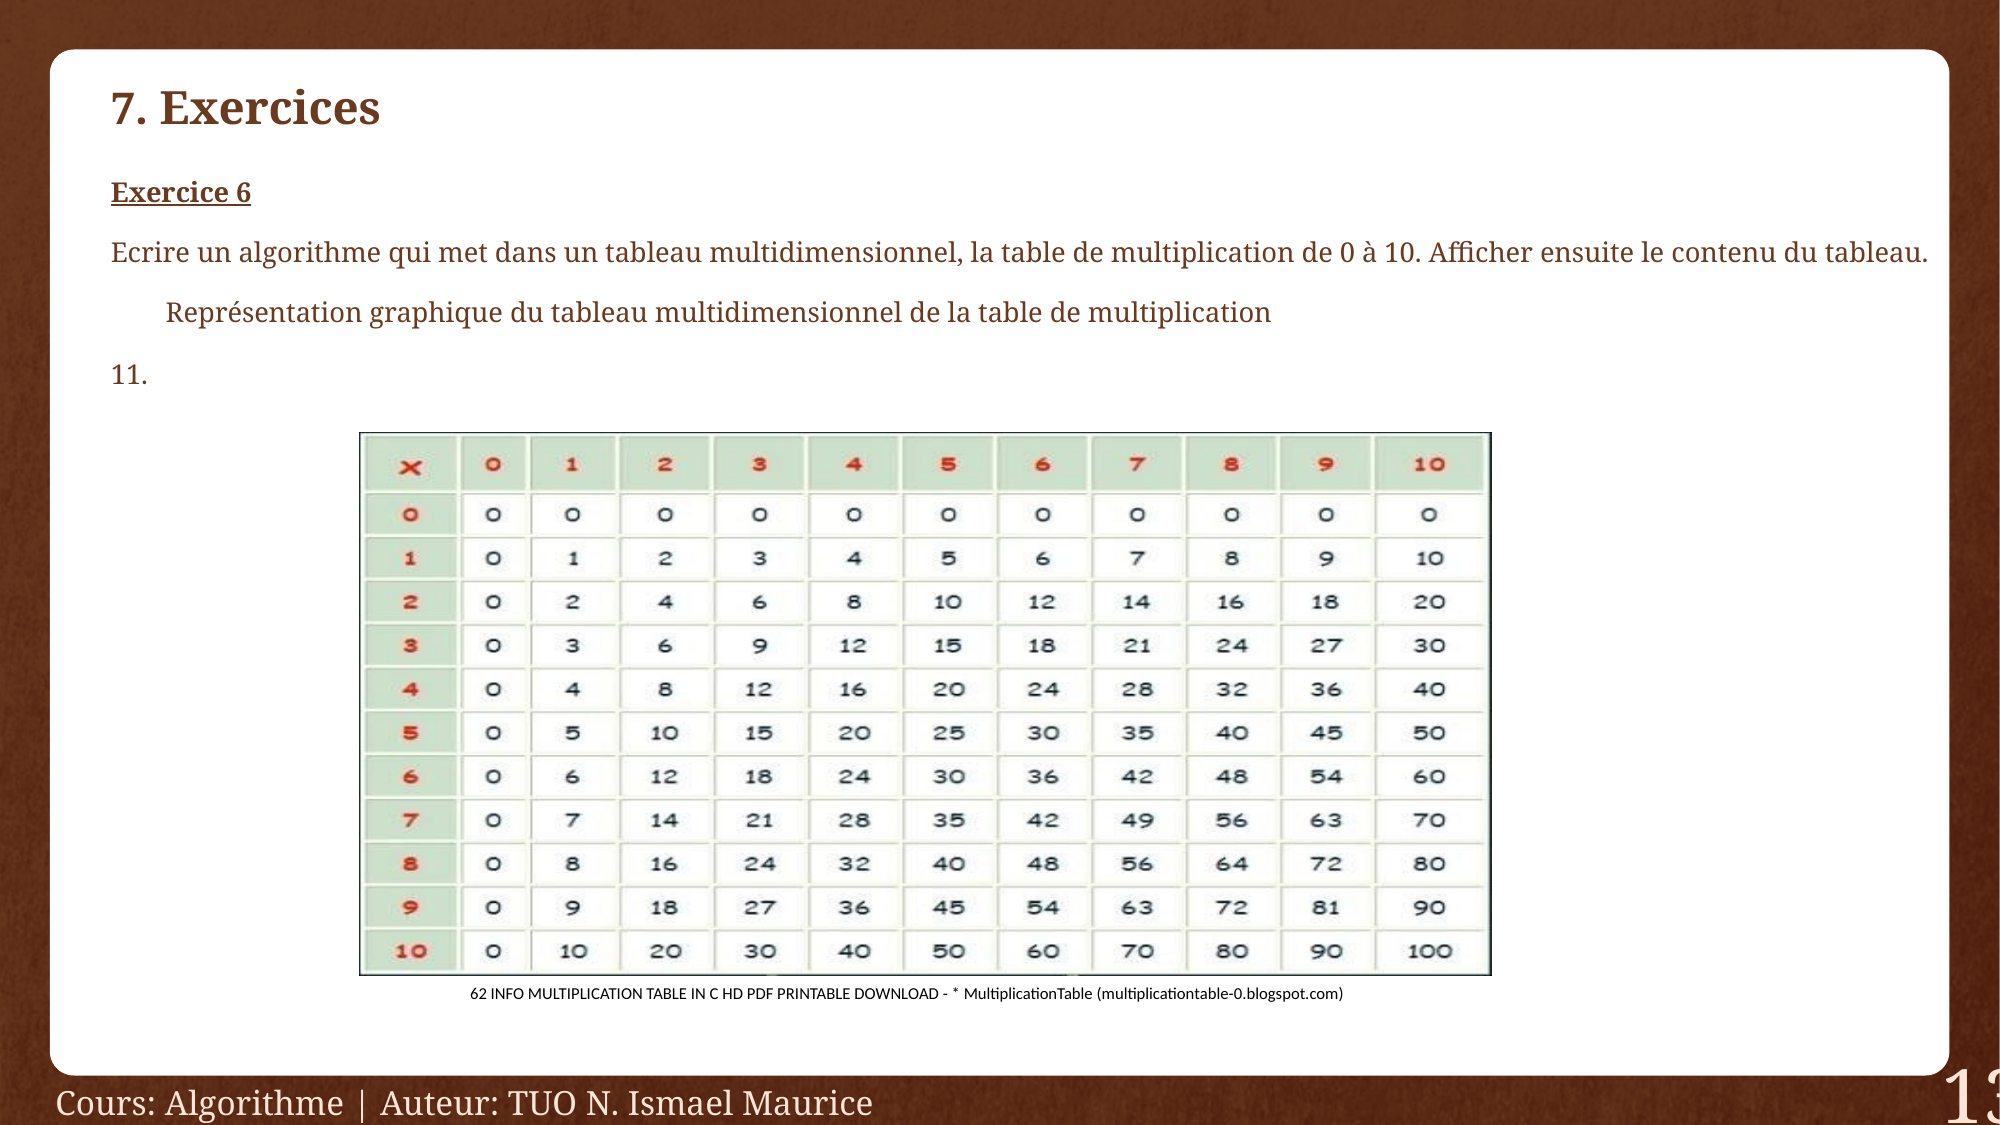

7. Exercices
# Exercice 6
Ecrire un algorithme qui met dans un tableau multidimensionnel, la table de multiplication de 0 à 10. Afficher ensuite le contenu du tableau.
	Représentation graphique du tableau multidimensionnel de la table de multiplication
62 INFO MULTIPLICATION TABLE IN C HD PDF PRINTABLE DOWNLOAD - * MultiplicationTable (multiplicationtable-0.blogspot.com)
Cours: Algorithme | Auteur: TUO N. Ismael Maurice